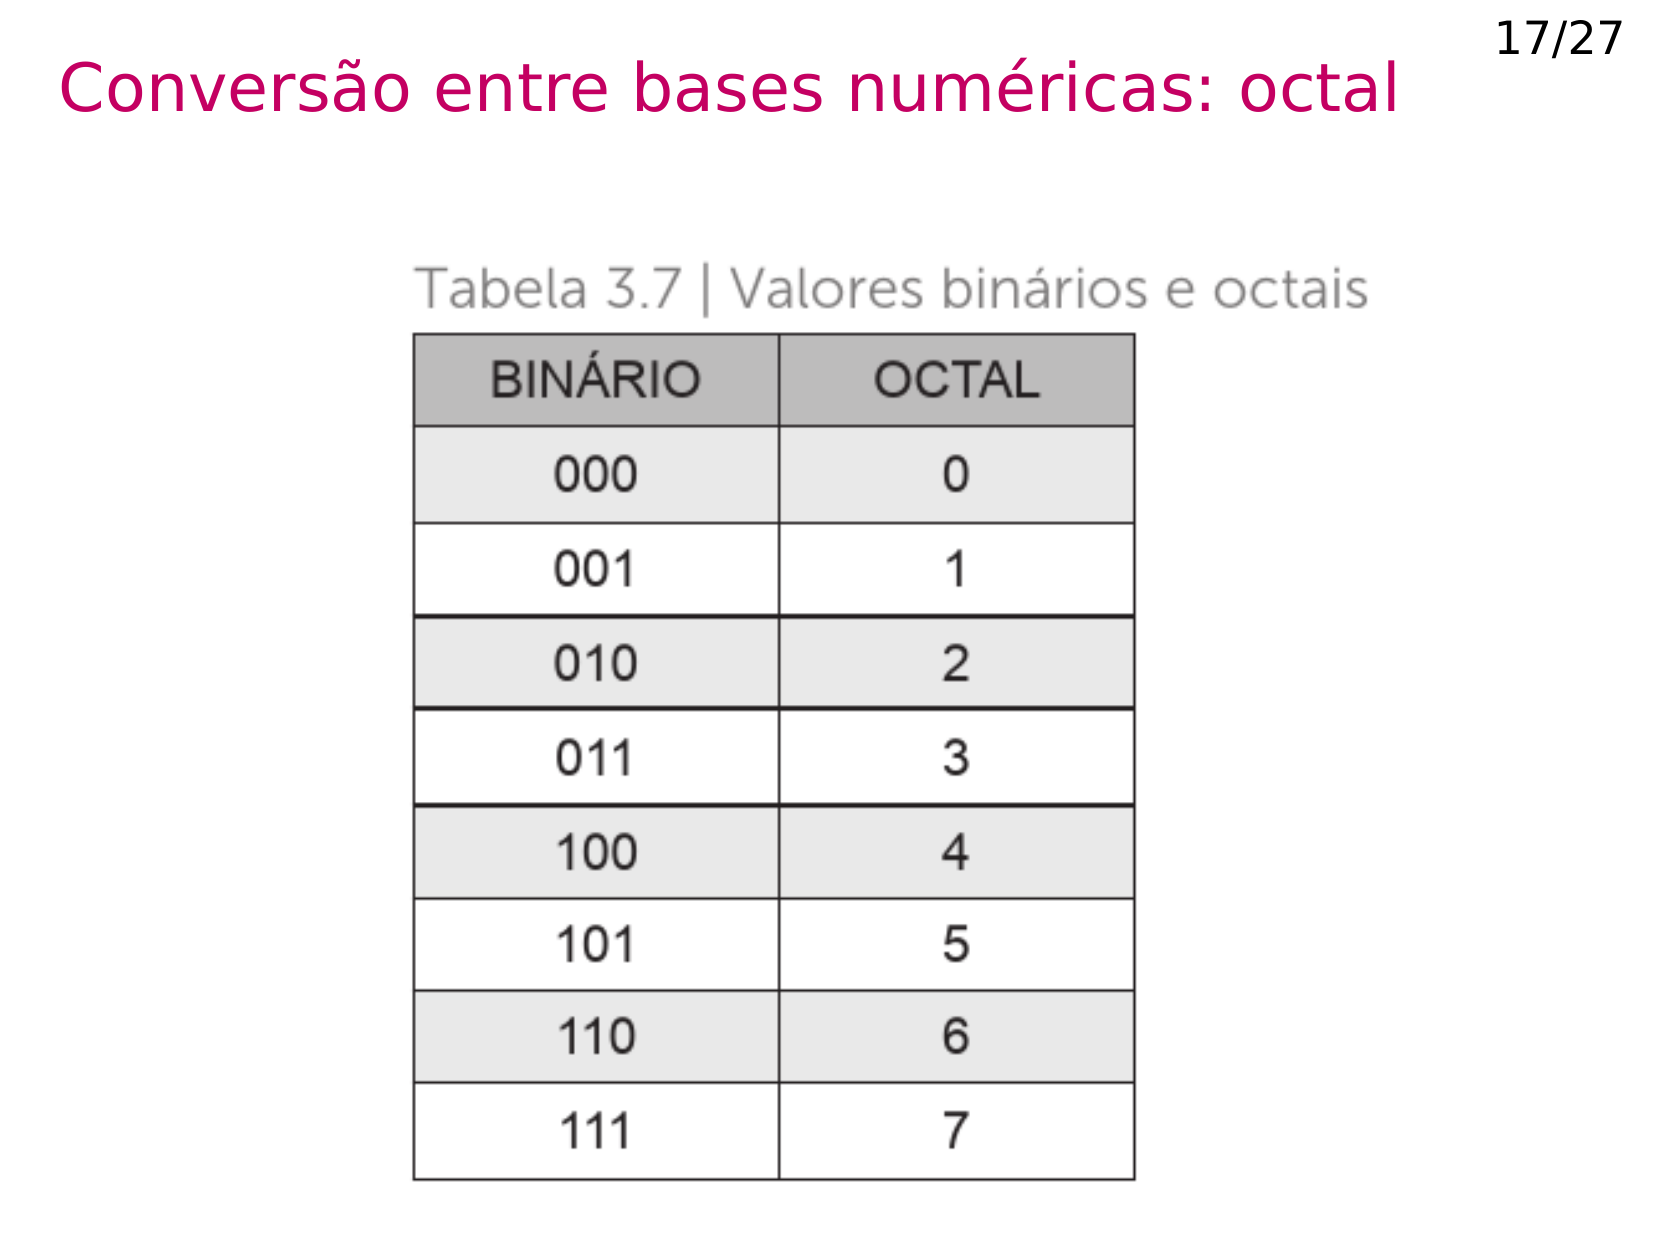

17
# Conversão entre bases numéricas: octal